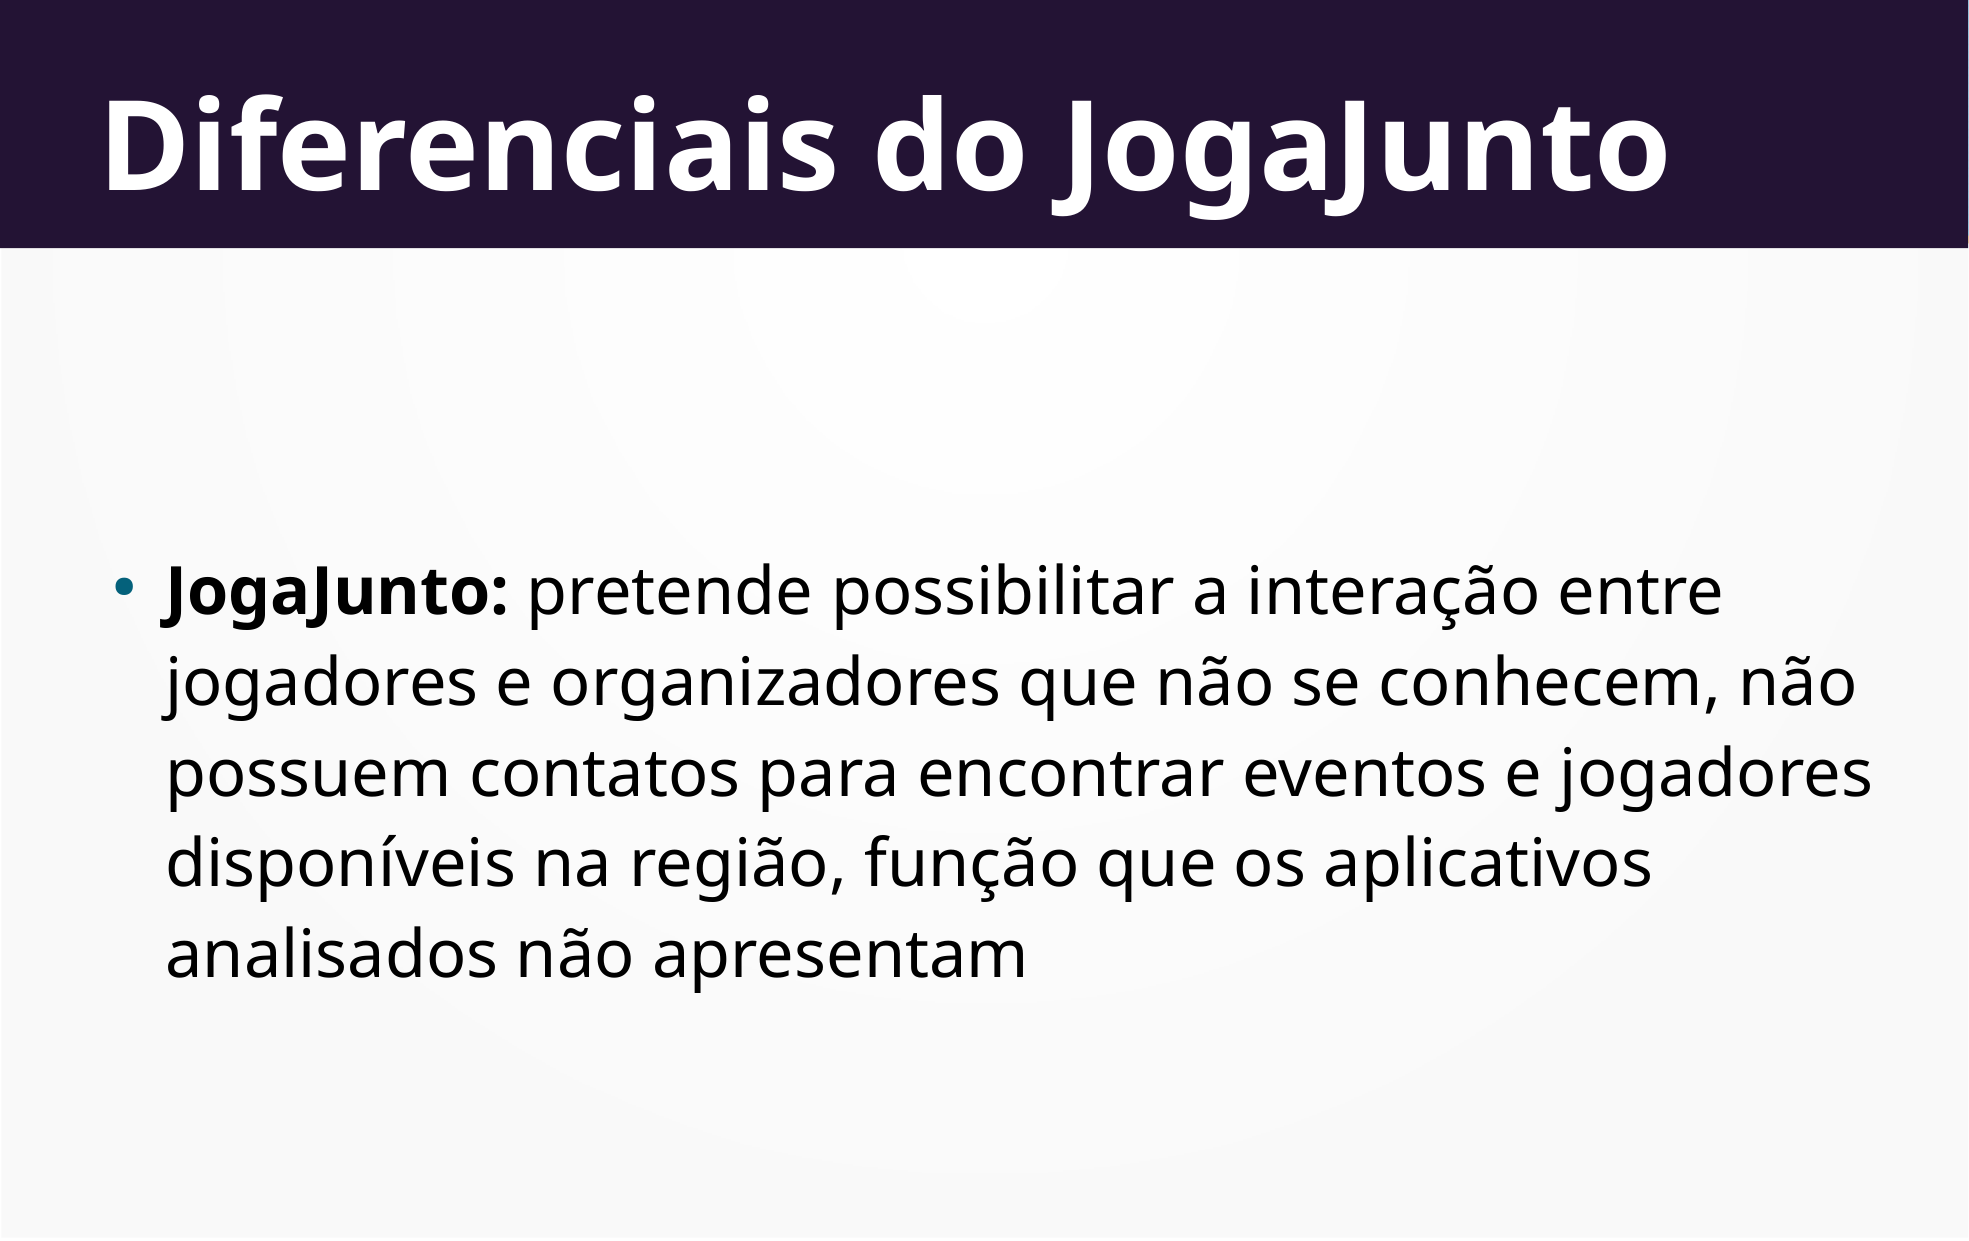

# Diferenciais do JogaJunto
JogaJunto: pretende possibilitar a interação entre jogadores e organizadores que não se conhecem, não possuem contatos para encontrar eventos e jogadores disponíveis na região, função que os aplicativos analisados não apresentam